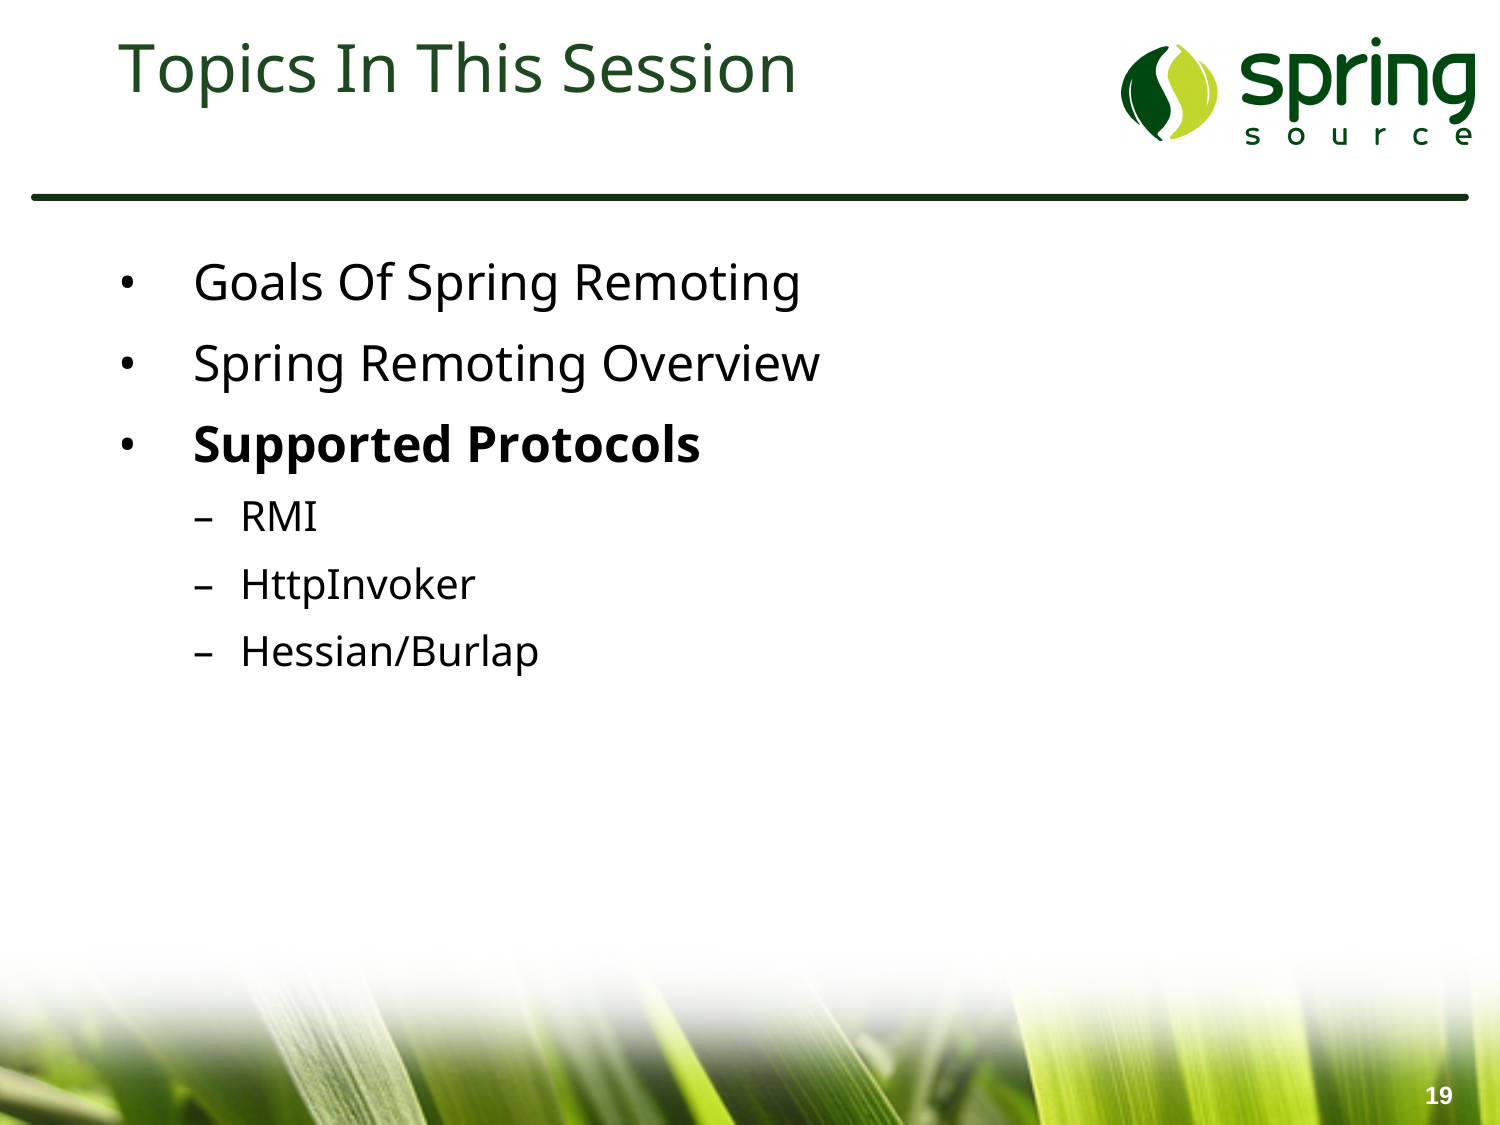

Topics In This Session
# Goals Of Spring Remoting
Spring Remoting Overview
Supported Protocols
RMI
HttpInvoker
Hessian/Burlap